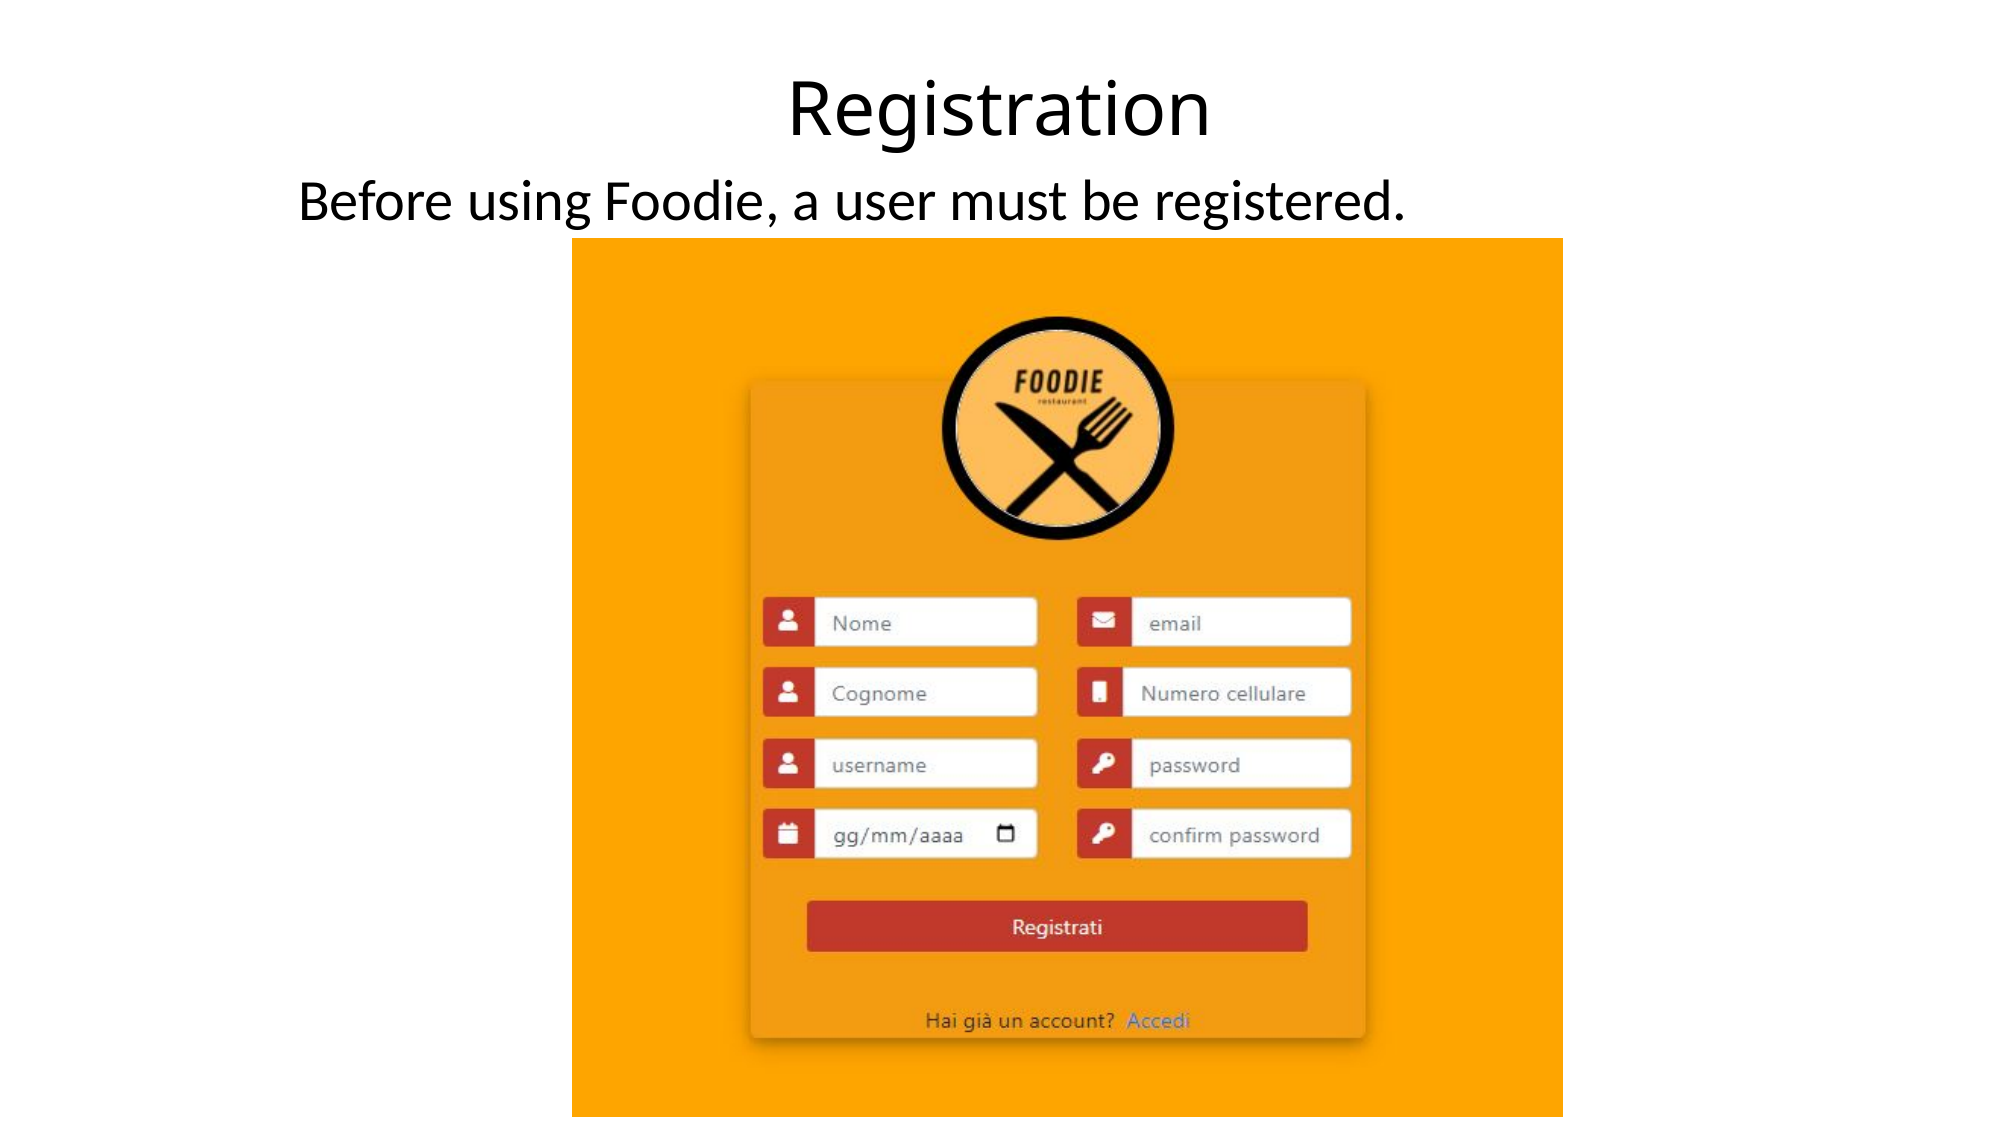

# Registration
 Before using Foodie, a user must be registered.